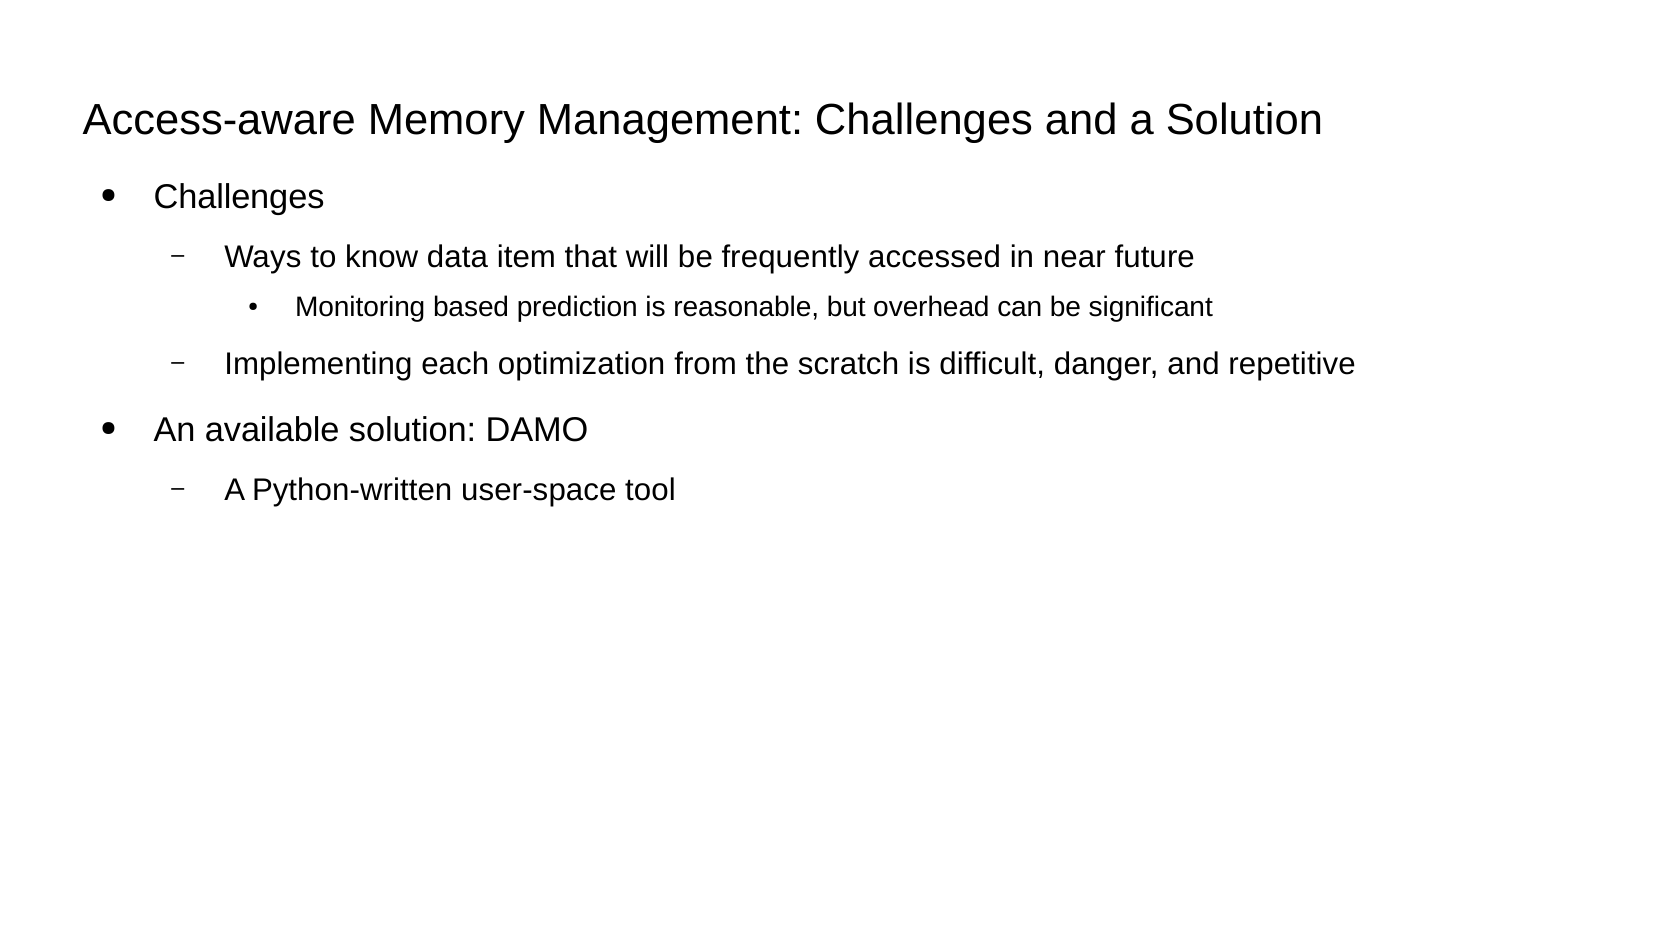

# Access-aware Memory Management: Challenges and a Solution
Challenges
Ways to know data item that will be frequently accessed in near future
Monitoring based prediction is reasonable, but overhead can be significant
Implementing each optimization from the scratch is difficult, danger, and repetitive
An available solution: DAMO
A Python-written user-space tool